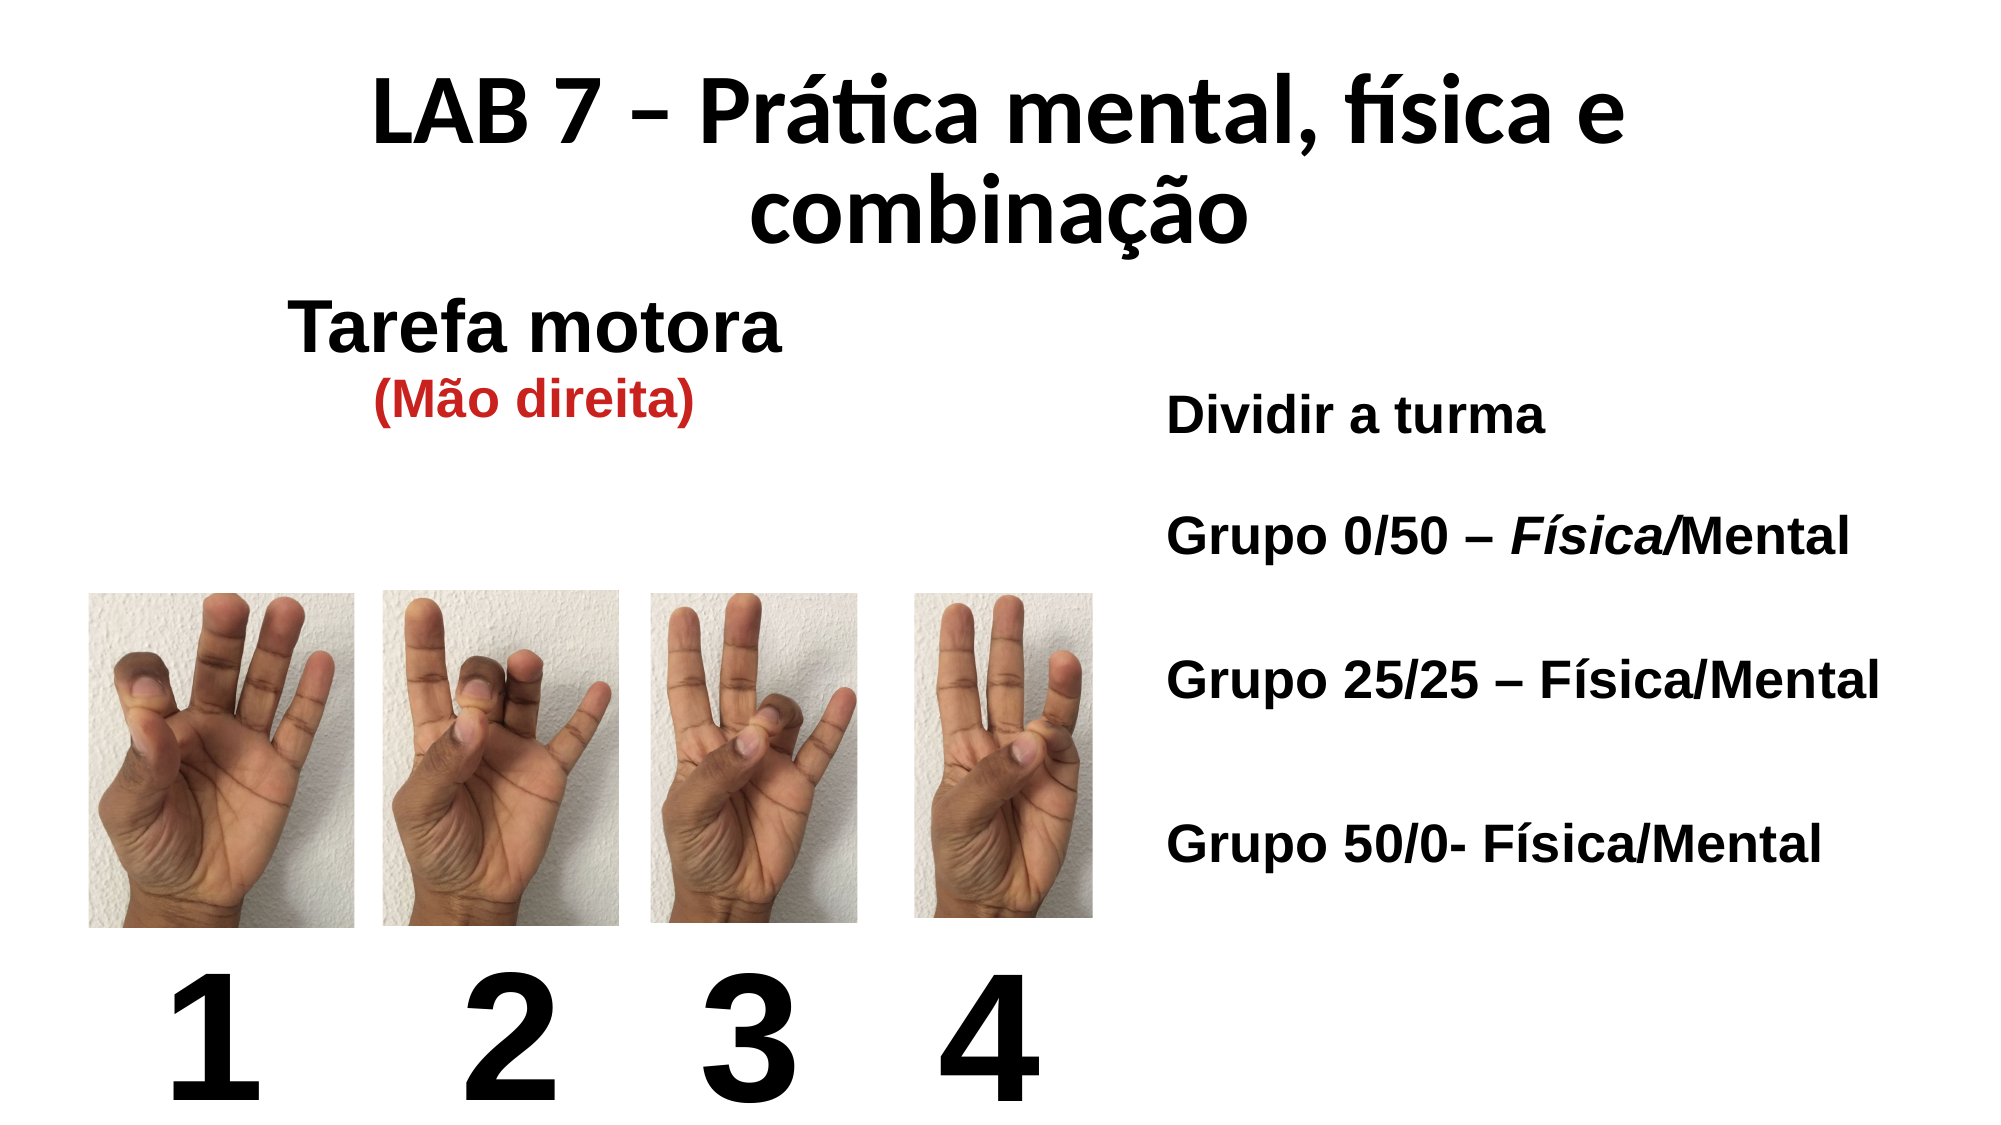

# LAB 7 – Prática mental, física e combinação
Tarefa motora
(Mão direita)
Dividir a turma
Grupo 0/50 – Física/Mental
Grupo 25/25 – Física/Mental
Grupo 50/0- Física/Mental
1
2
3
4